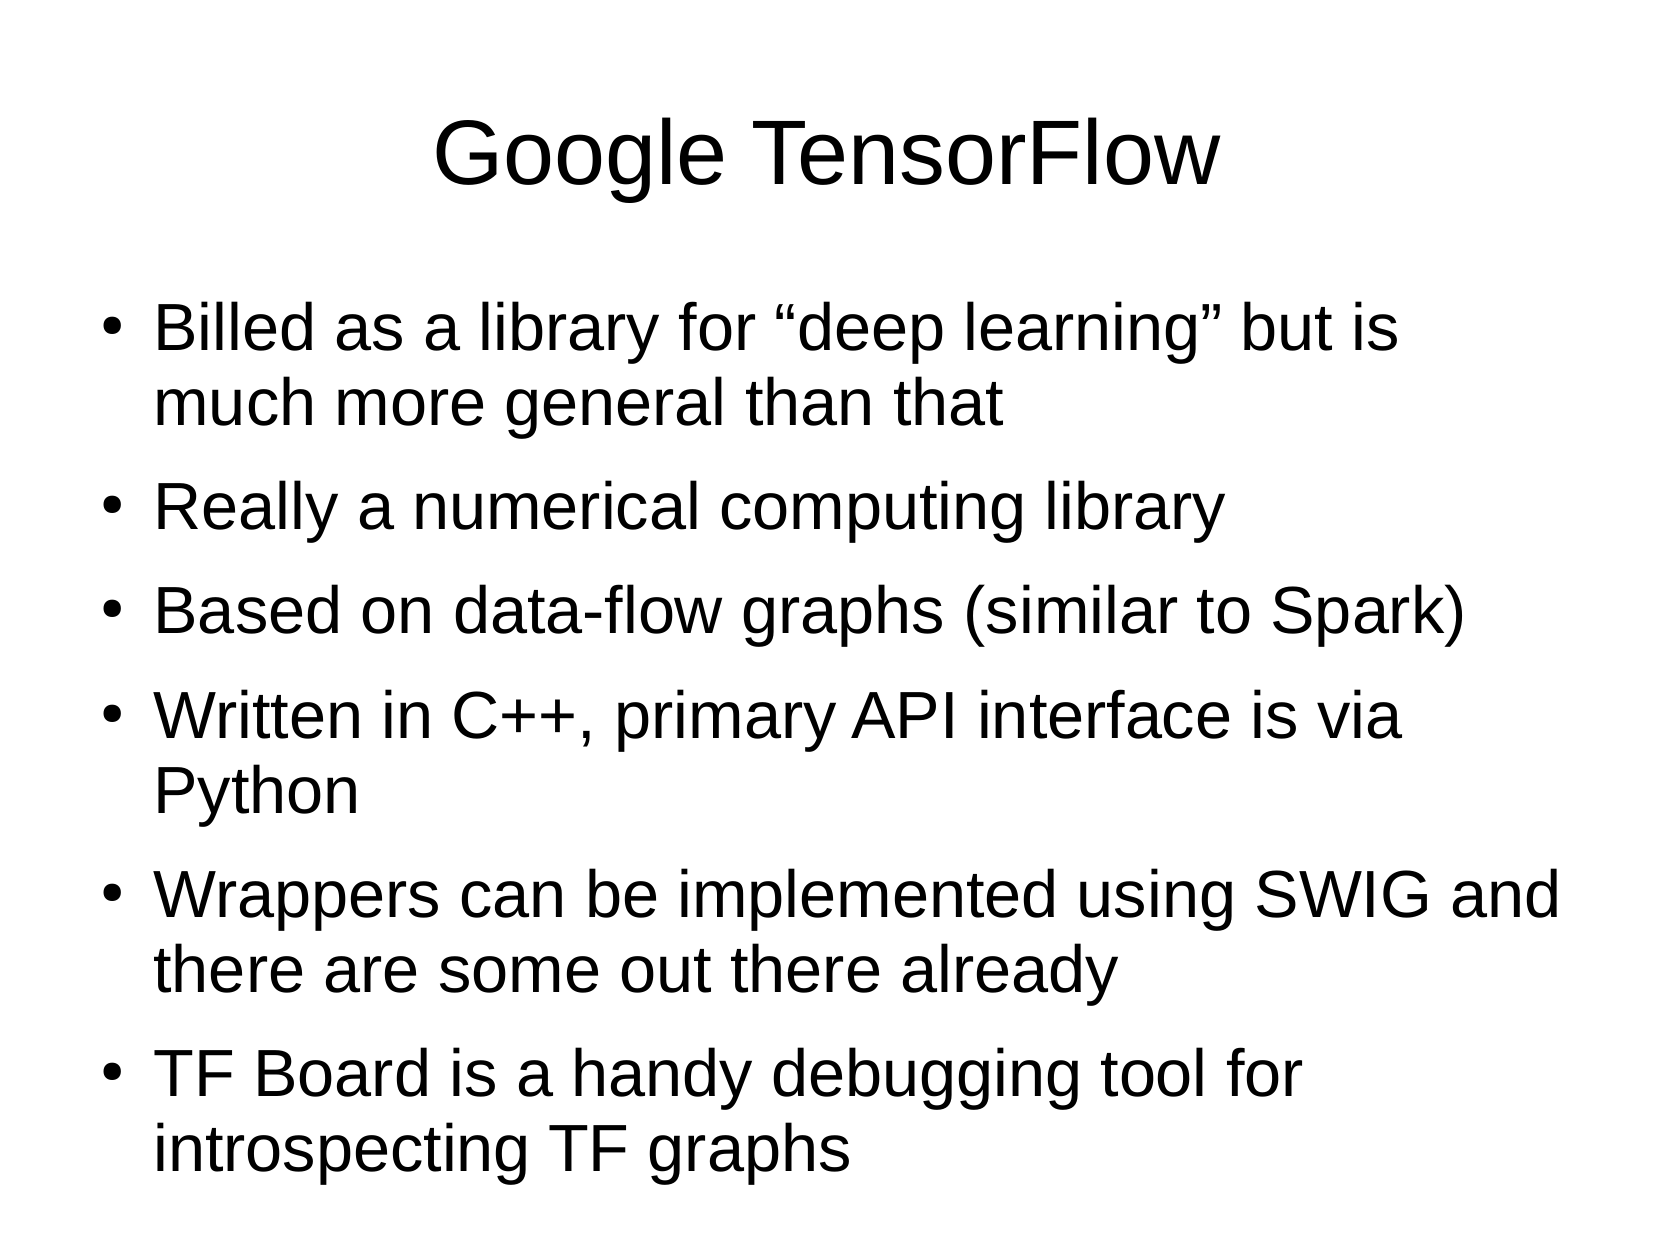

# Google TensorFlow
Billed as a library for “deep learning” but is much more general than that
Really a numerical computing library
Based on data-flow graphs (similar to Spark)
Written in C++, primary API interface is via Python
Wrappers can be implemented using SWIG and there are some out there already
TF Board is a handy debugging tool for introspecting TF graphs